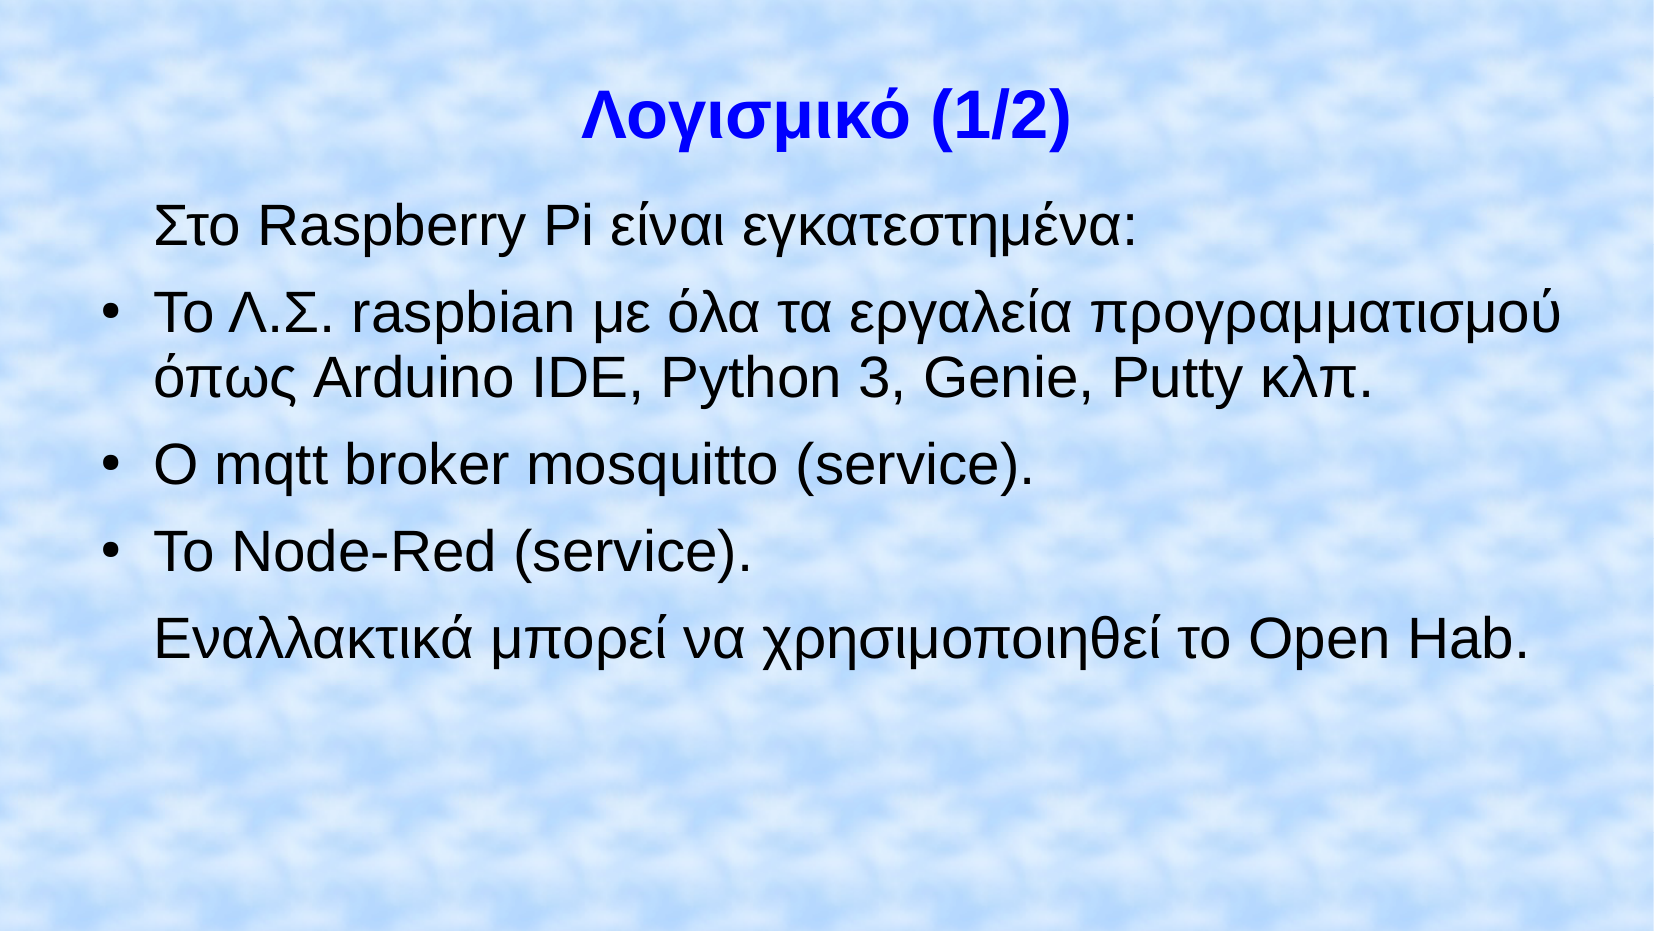

# Λογισμικό (1/2)
Στο Raspberry Pi είναι εγκατεστημένα:
Το Λ.Σ. raspbian με όλα τα εργαλεία προγραμματισμού όπως Arduino IDE, Python 3, Genie, Putty κλπ.
Ο mqtt broker mosquitto (service).
Το Node-Red (service).
Εναλλακτικά μπορεί να χρησιμοποιηθεί το Open Hab.